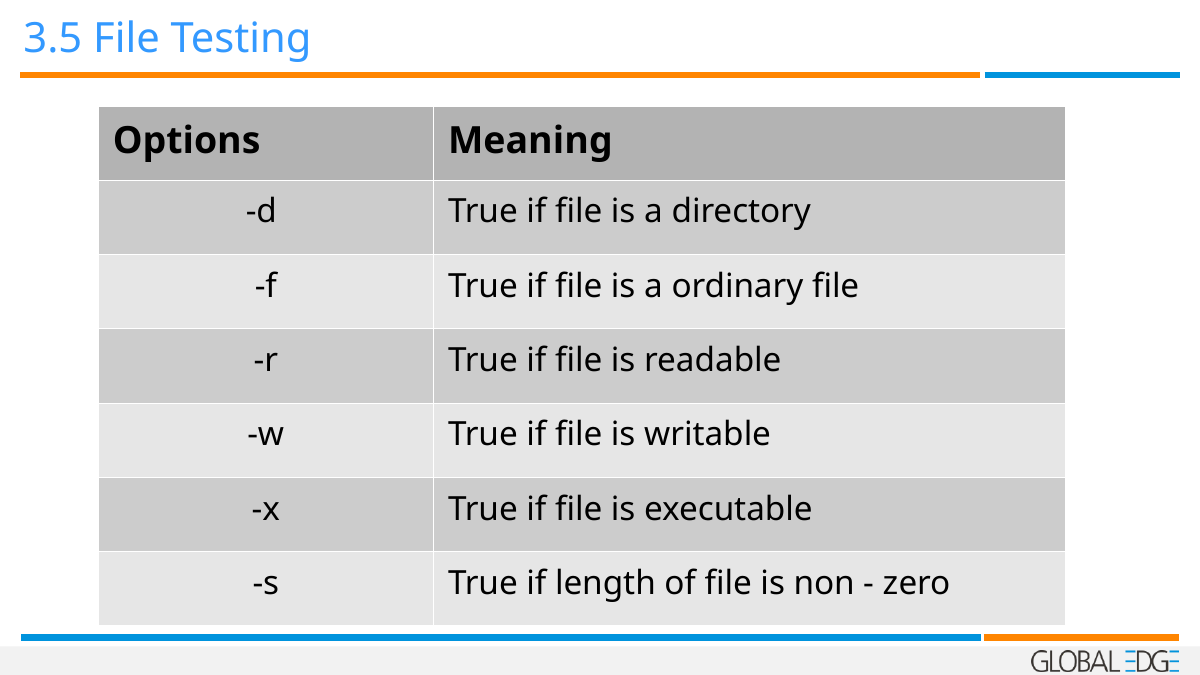

# 3.5 File Testing
| Options | Meaning |
| --- | --- |
| -d | True if file is a directory |
| -f | True if file is a ordinary file |
| -r | True if file is readable |
| -w | True if file is writable |
| -x | True if file is executable |
| -s | True if length of file is non - zero |